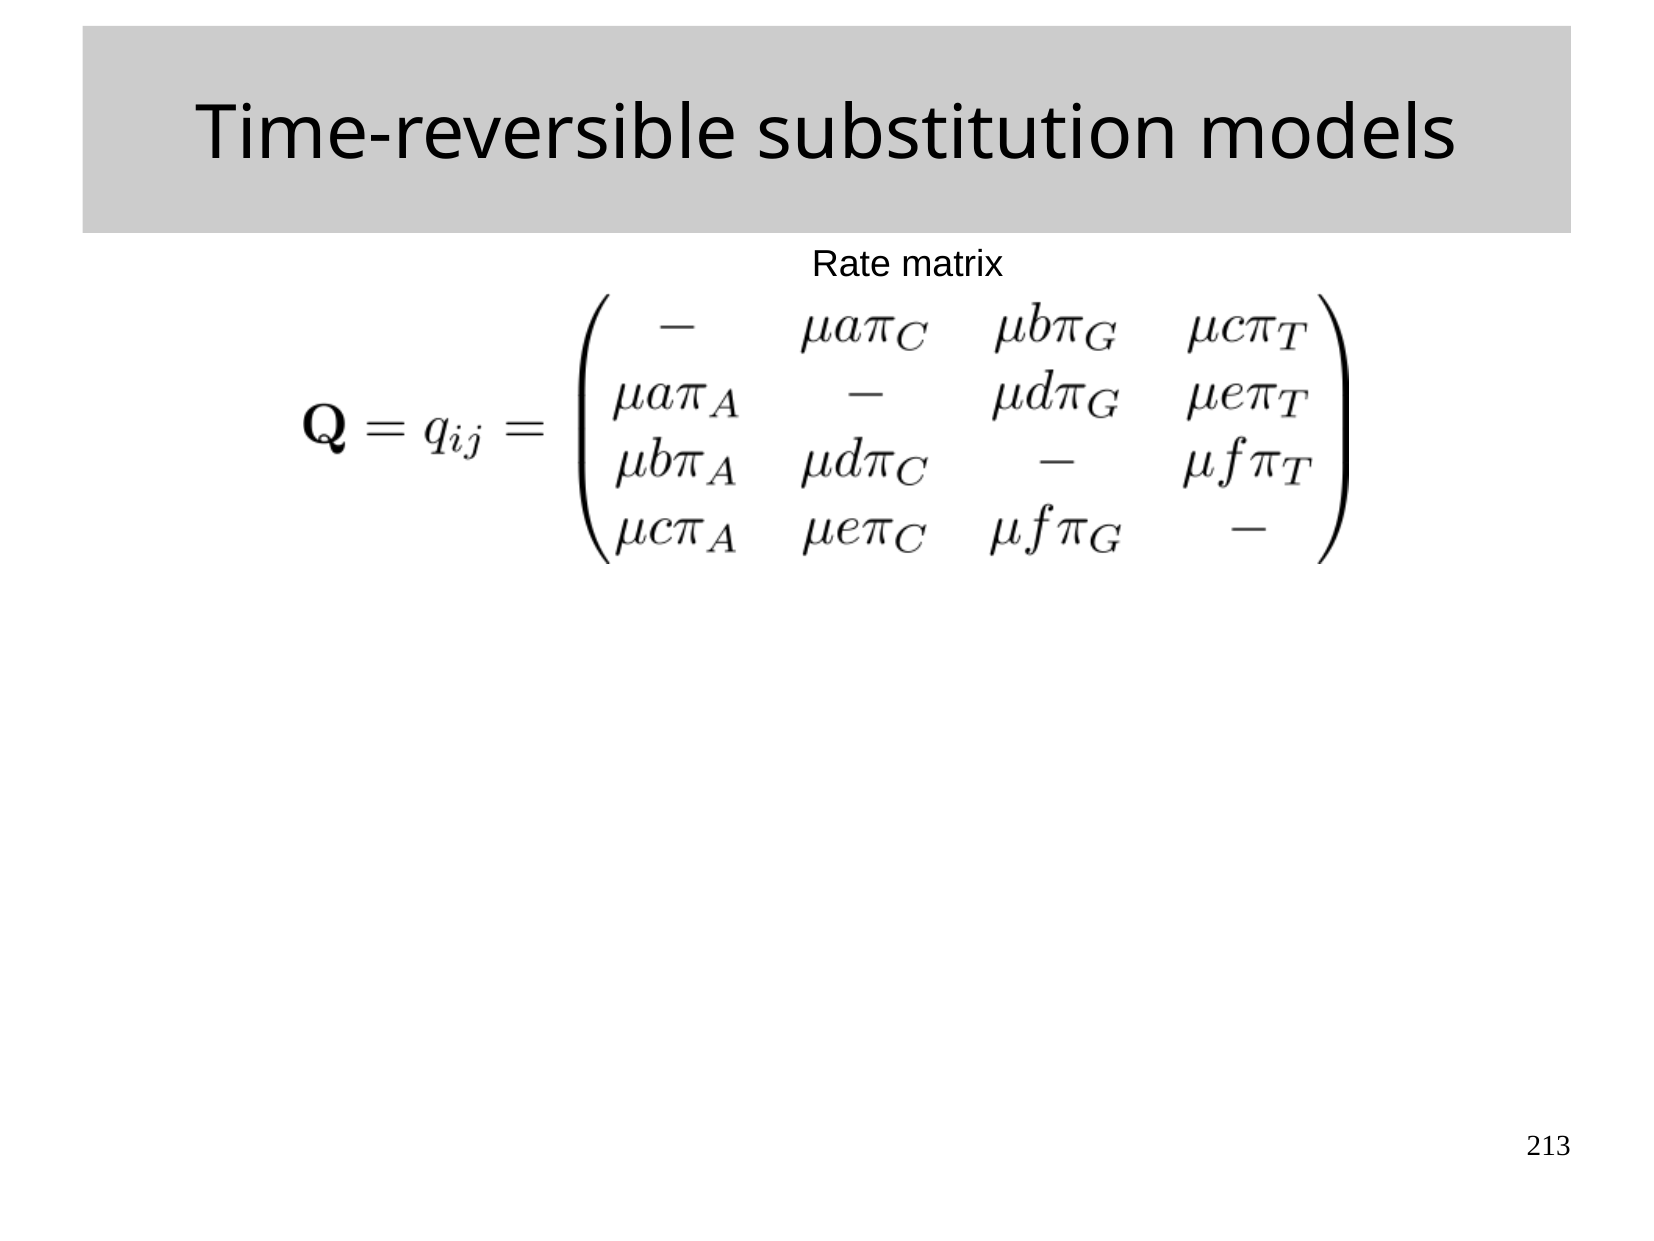

# Time-reversible substitution models
Rate matrix
213